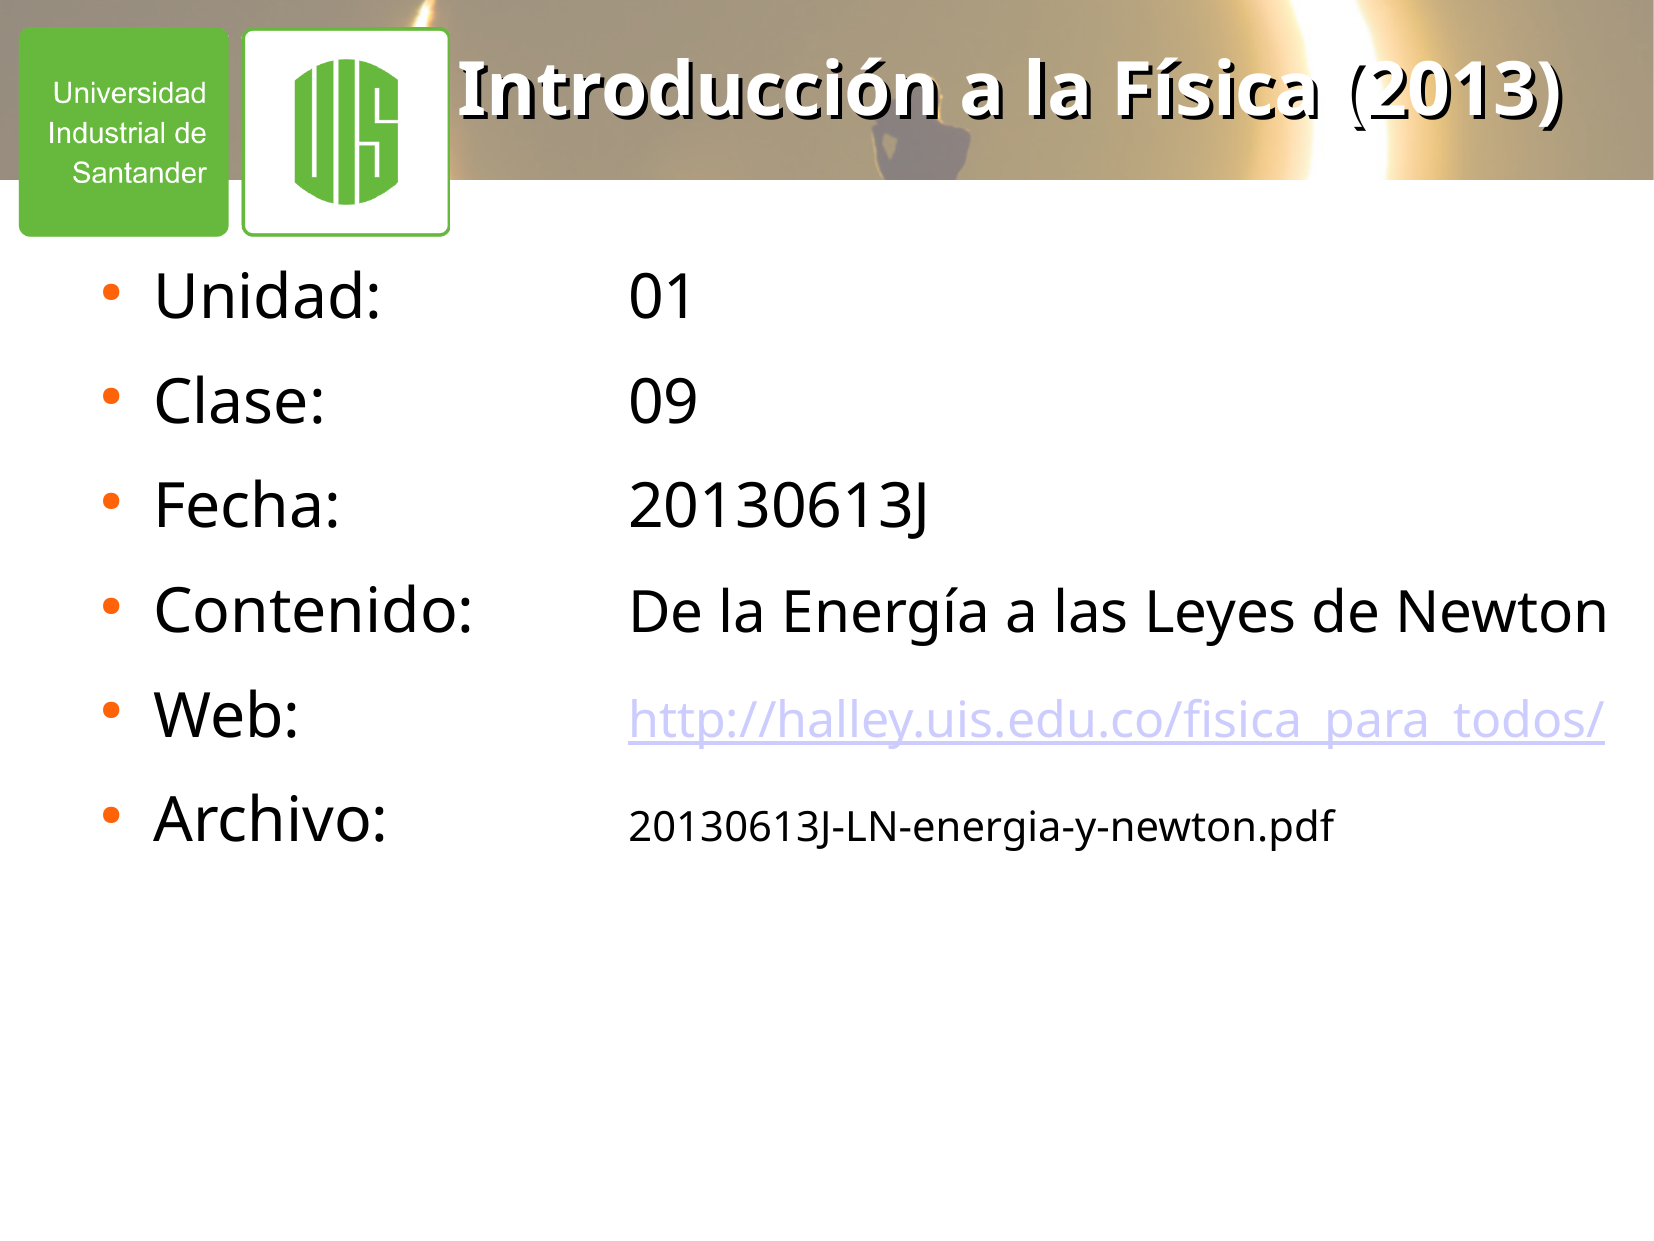

# Introducción a la Física (2013)
Unidad:			01
Clase:			09
Fecha:			20130613J
Contenido:		De la Energía a las Leyes de Newton
Web:			http://halley.uis.edu.co/fisica_para_todos/
Archivo:			20130613J-LN-energia-y-newton.pdf